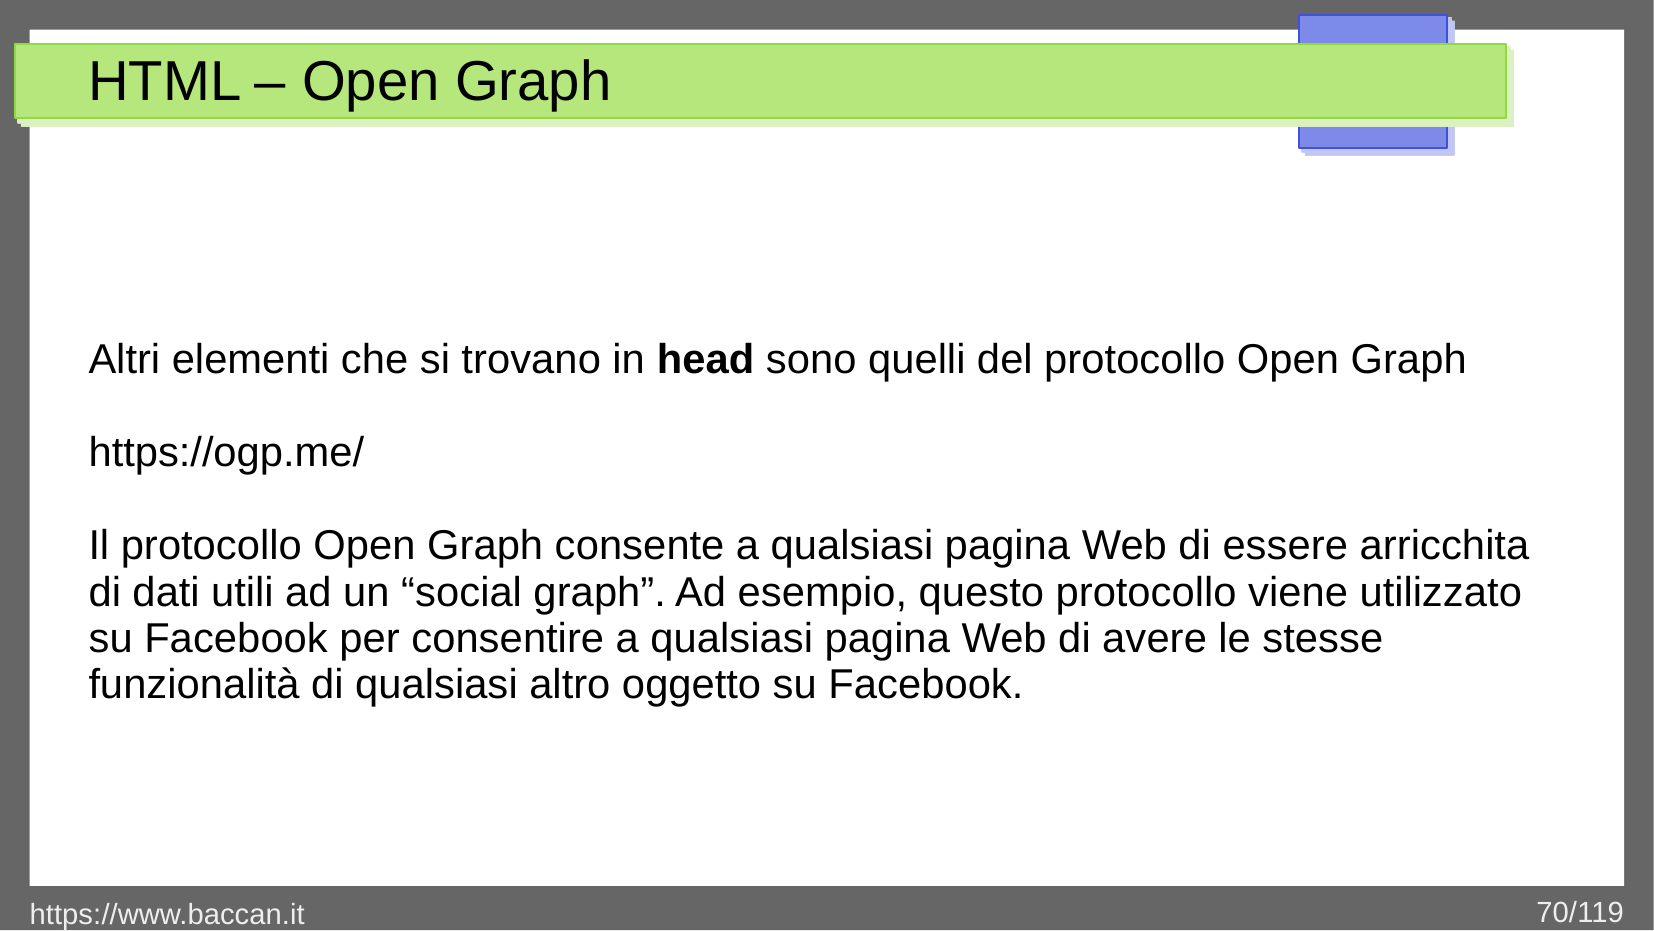

# HTML – Open Graph
Altri elementi che si trovano in head sono quelli del protocollo Open Graph
https://ogp.me/
Il protocollo Open Graph consente a qualsiasi pagina Web di essere arricchita di dati utili ad un “social graph”. Ad esempio, questo protocollo viene utilizzato su Facebook per consentire a qualsiasi pagina Web di avere le stesse funzionalità di qualsiasi altro oggetto su Facebook.
70
https://www.baccan.it